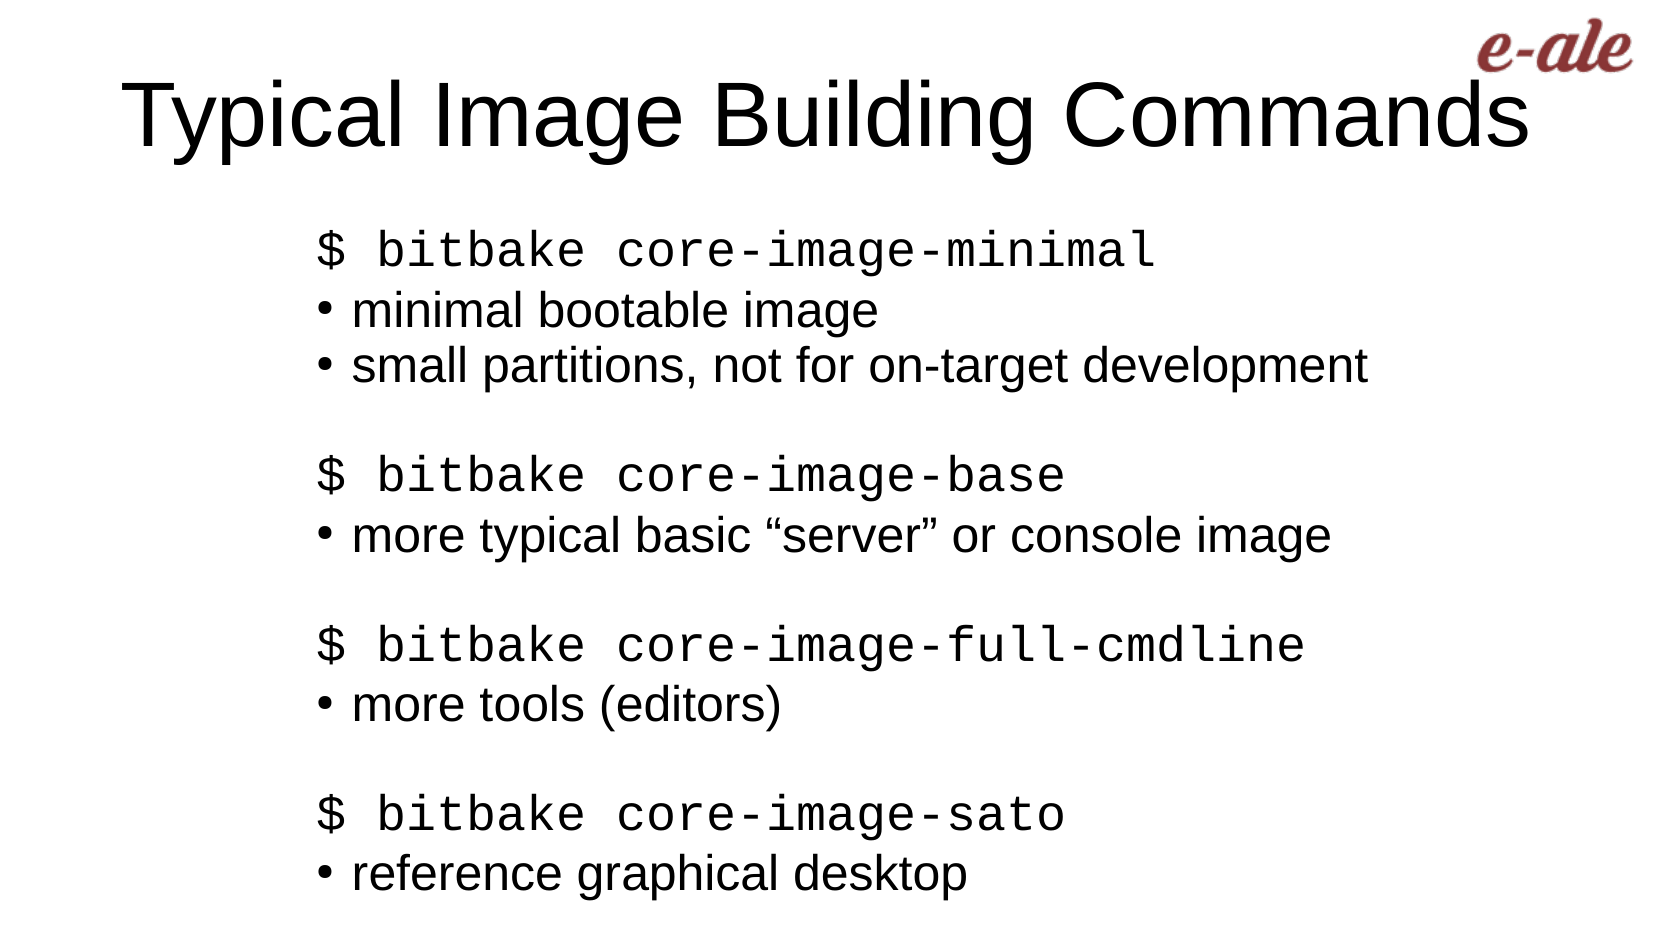

# Typical Image Building Commands
$ bitbake core-image-minimal
minimal bootable image
small partitions, not for on-target development
$ bitbake core-image-base
more typical basic “server” or console image
$ bitbake core-image-full-cmdline
more tools (editors)
$ bitbake core-image-sato
reference graphical desktop